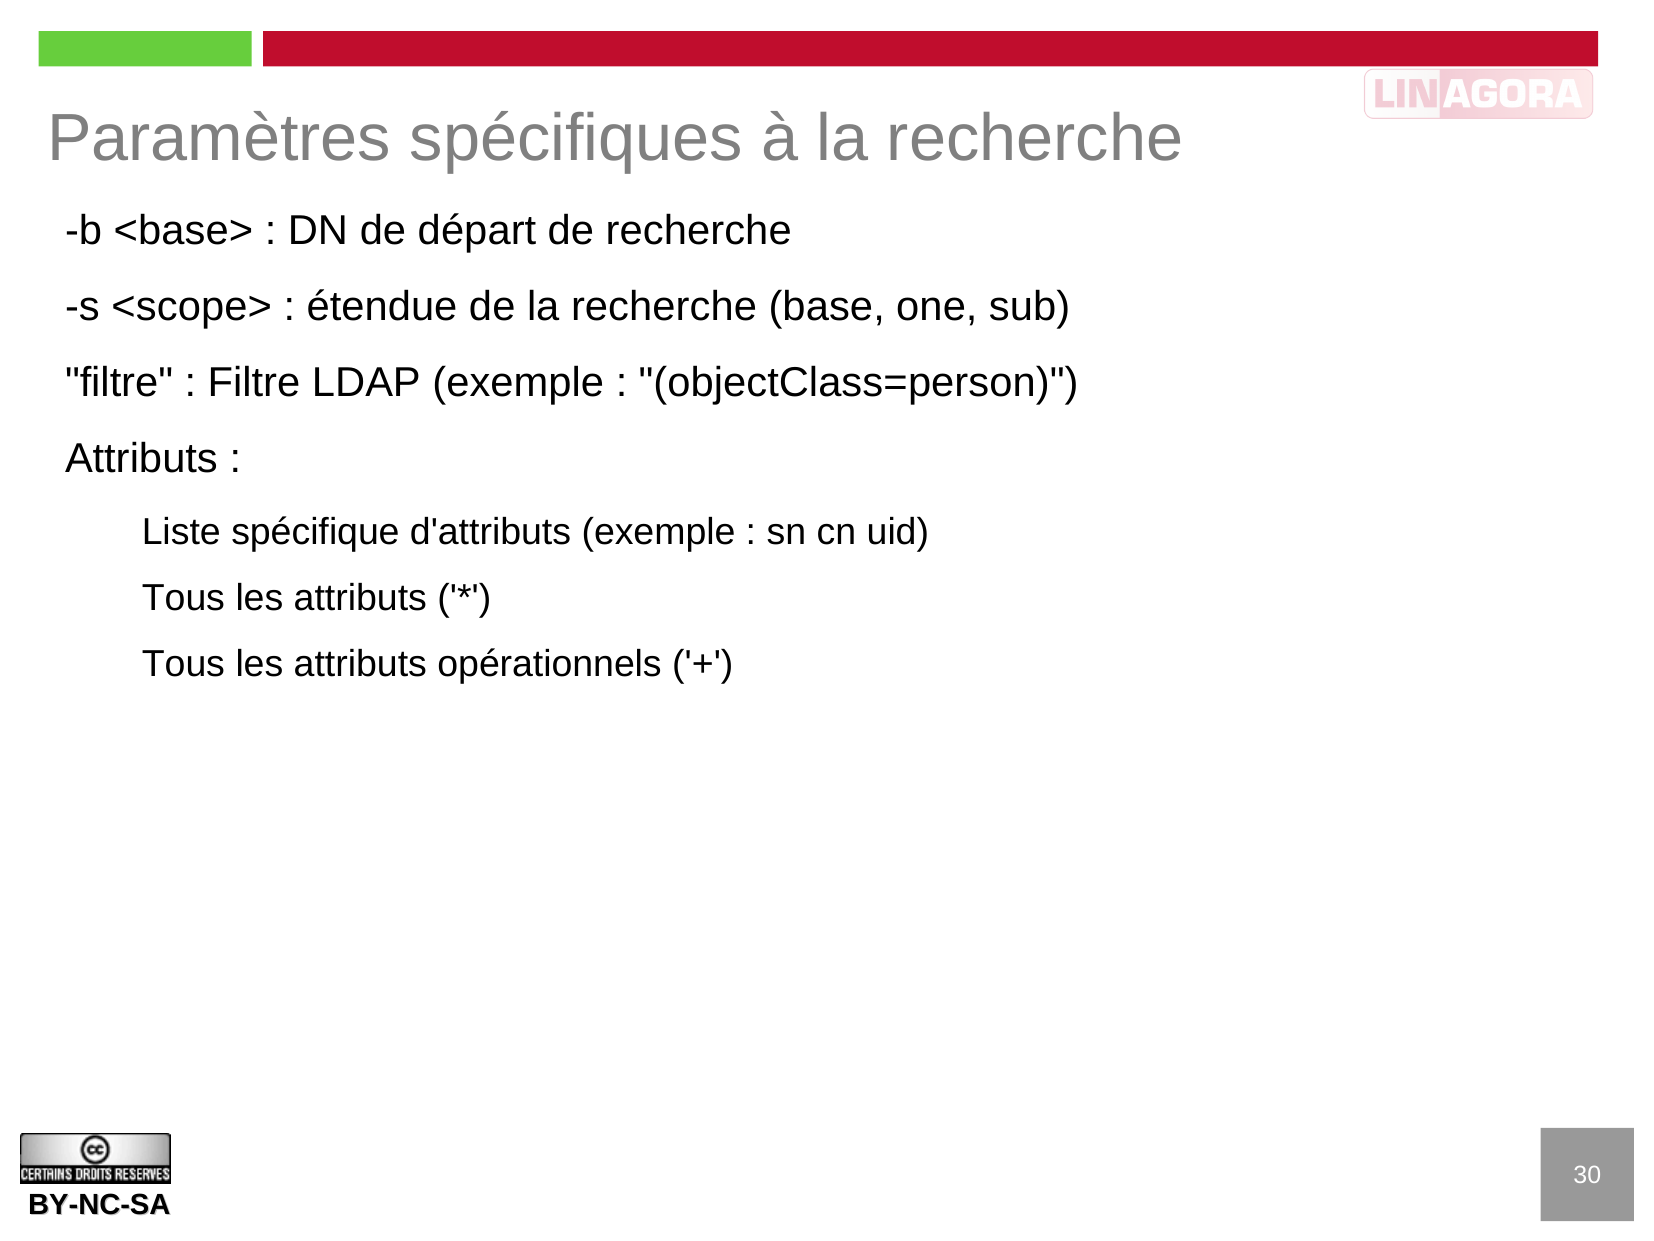

# Paramètres spécifiques à la recherche
-b <base> : DN de départ de recherche
-s <scope> : étendue de la recherche (base, one, sub)
"filtre" : Filtre LDAP (exemple : "(objectClass=person)")
Attributs :
Liste spécifique d'attributs (exemple : sn cn uid)
Tous les attributs ('*')
Tous les attributs opérationnels ('+')